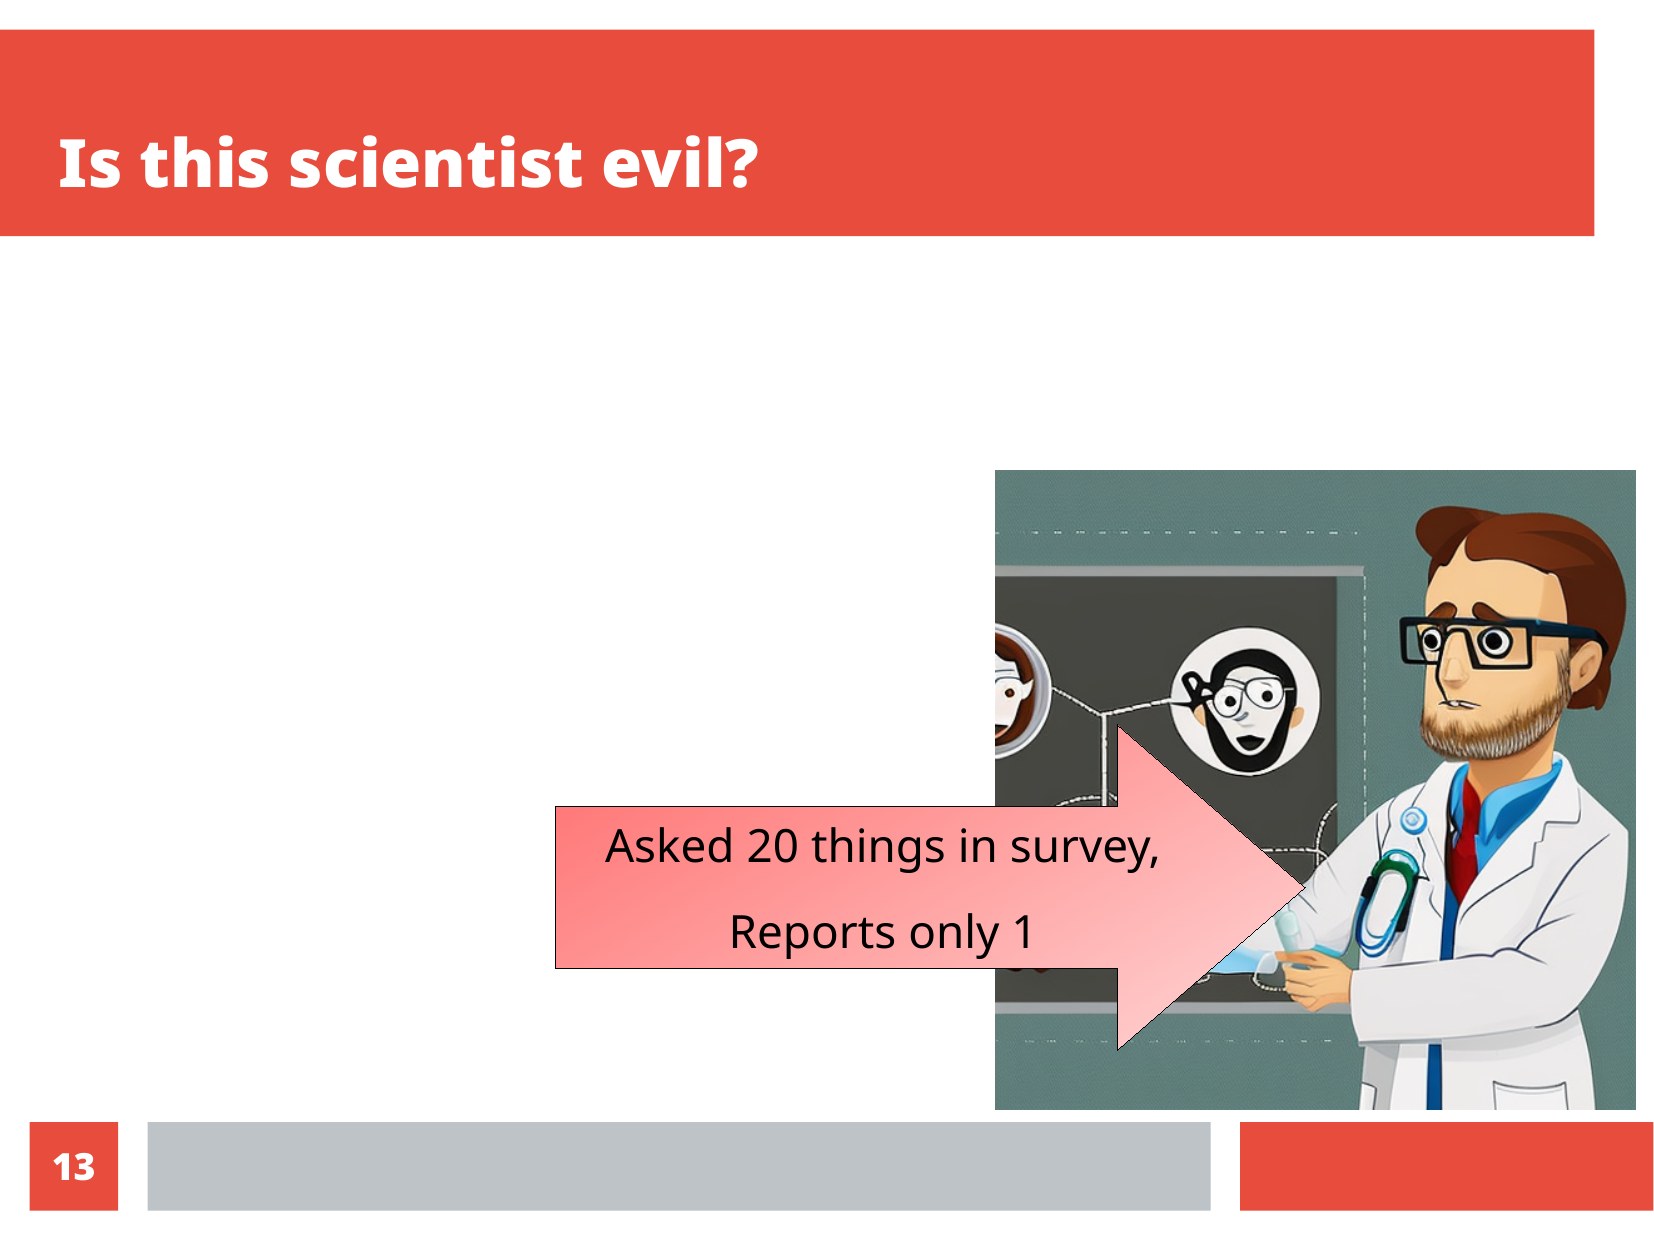

# Is this scientist evil?
Asked 20 things in survey,
Reports only 1
13